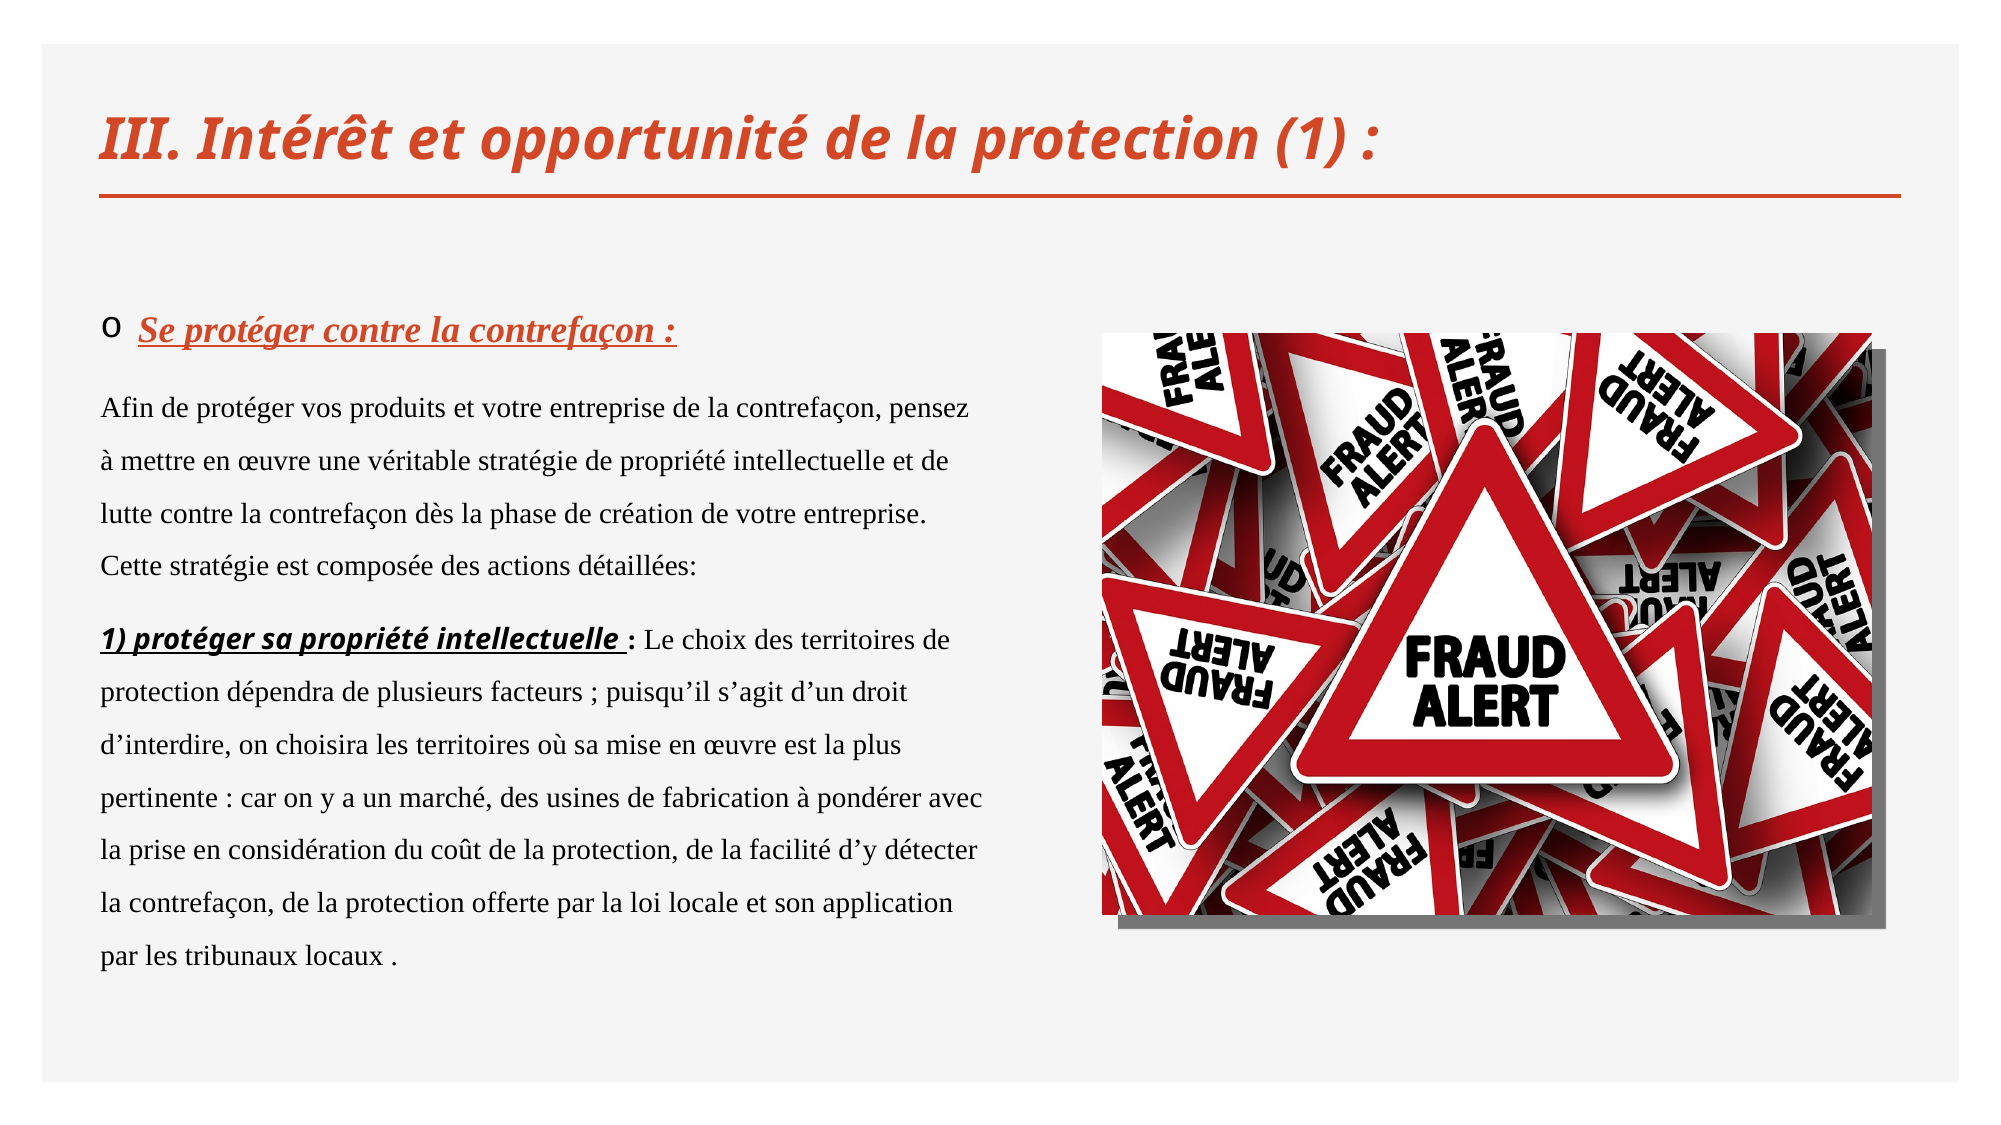

# III. Intérêt et opportunité de la protection (1) :
Se protéger contre la contrefaçon :
Afin de protéger vos produits et votre entreprise de la contrefaçon, pensez à mettre en œuvre une véritable stratégie de propriété intellectuelle et de lutte contre la contrefaçon dès la phase de création de votre entreprise. Cette stratégie est composée des actions détaillées:
1) protéger sa propriété intellectuelle : Le choix des territoires de protection dépendra de plusieurs facteurs ; puisqu’il s’agit d’un droit d’interdire, on choisira les territoires où sa mise en œuvre est la plus pertinente : car on y a un marché, des usines de fabrication à pondérer avec la prise en considération du coût de la protection, de la facilité d’y détecter la contrefaçon, de la protection offerte par la loi locale et son application par les tribunaux locaux .